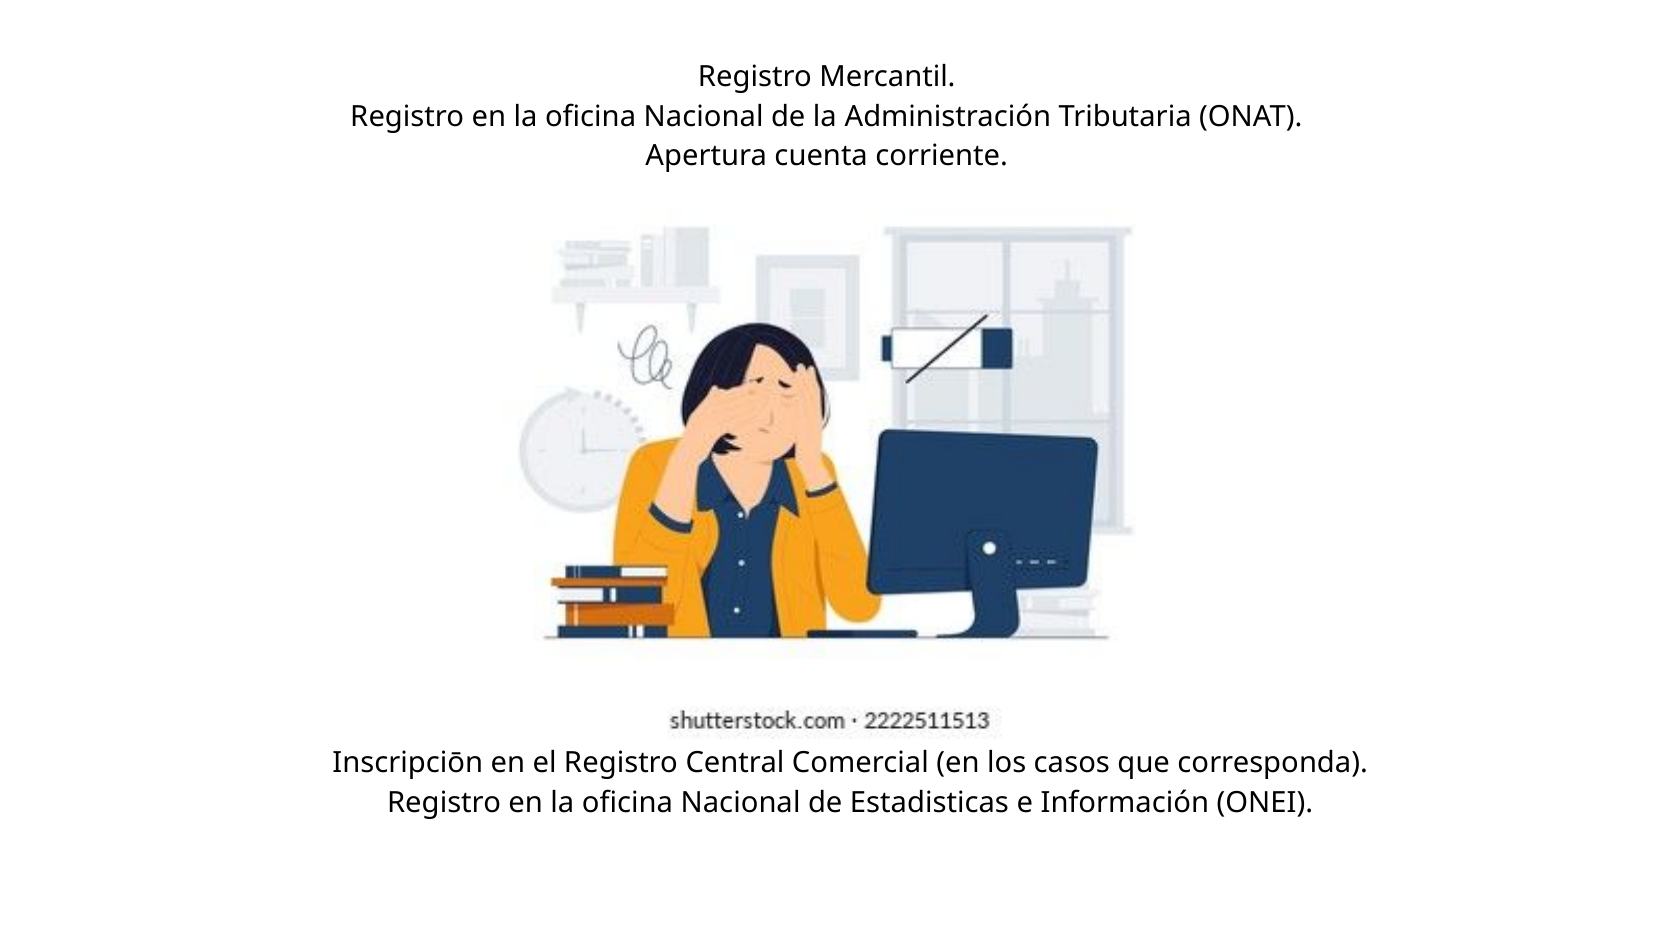

# Registro Mercantil. Registro en la oficina Nacional de la Administración Tributaria (ONAT). Apertura cuenta corriente.
Inscripciōn en el Registro Central Comercial (en los casos que corresponda).
Registro en la oficina Nacional de Estadisticas e Información (ONEI).